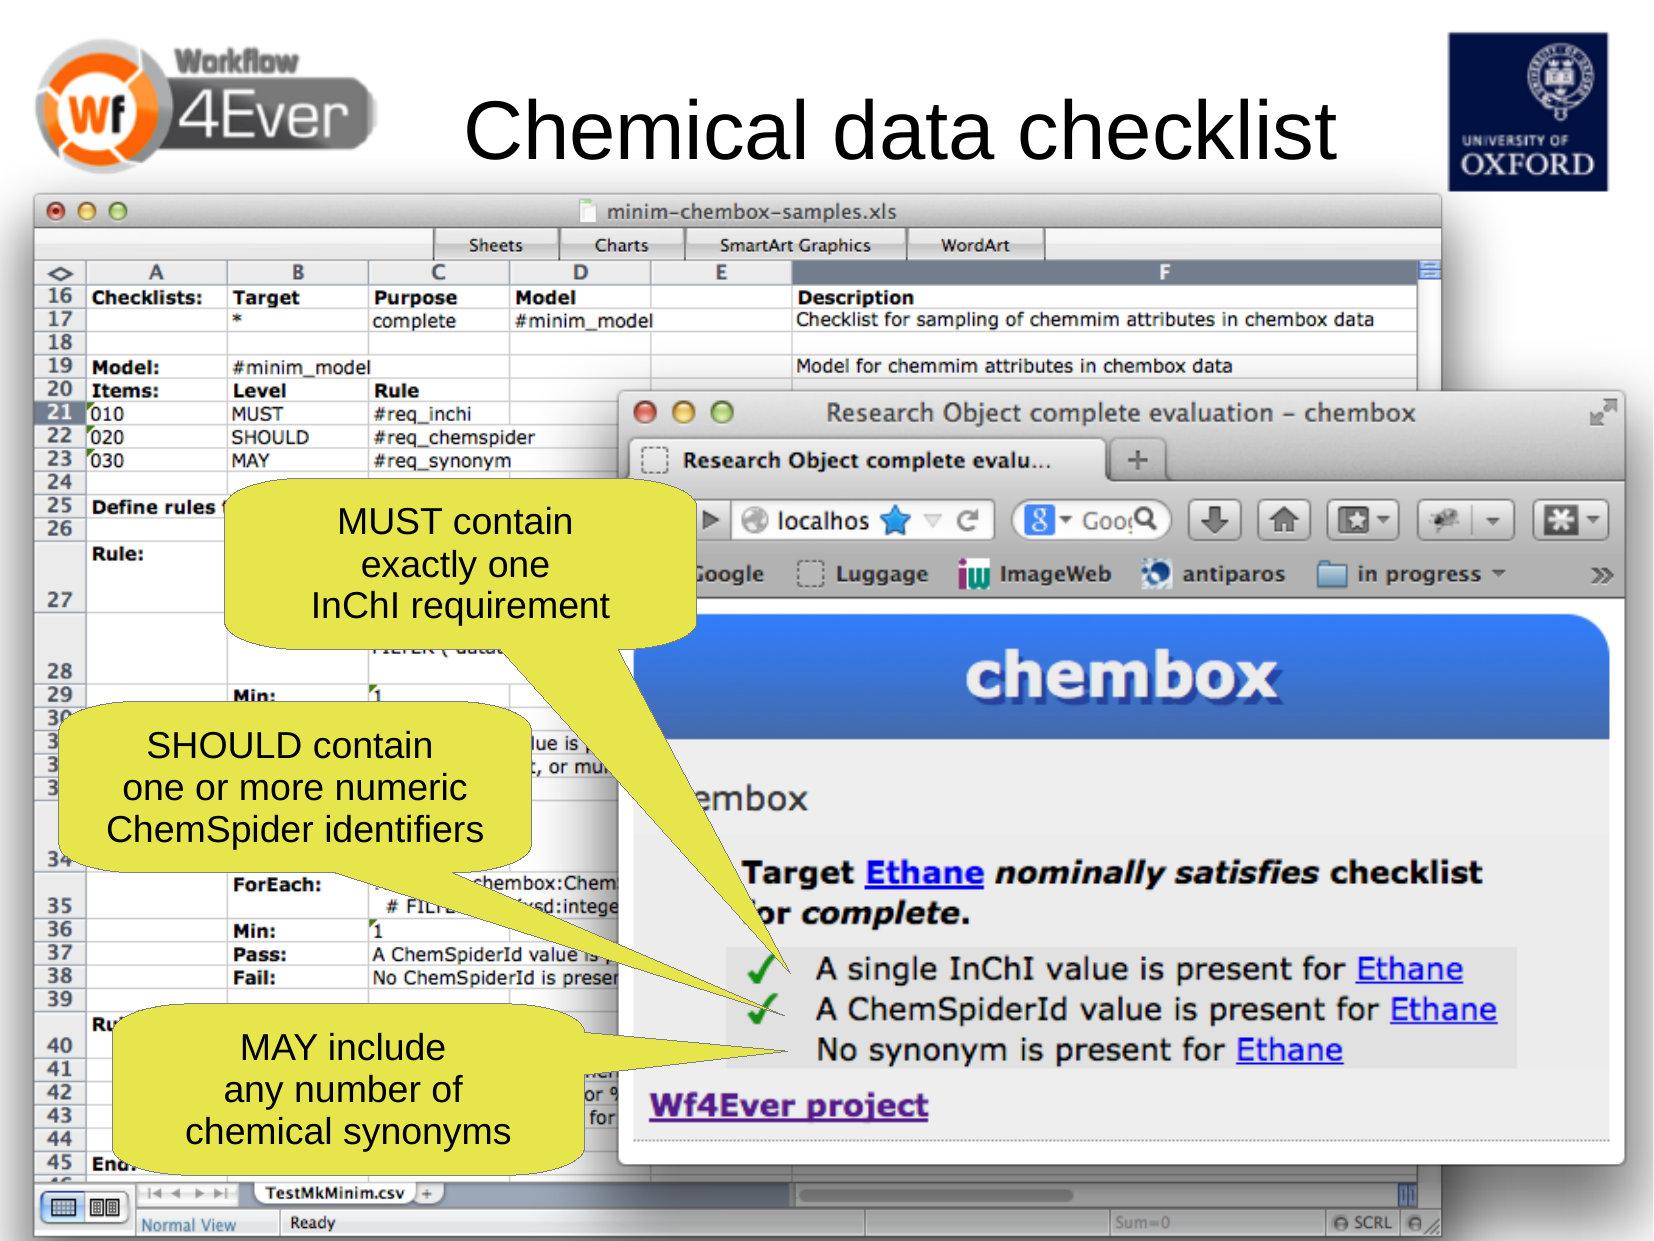

# Chemical data checklist
MUST contain
exactly one
InChI requirement
SHOULD contain
one or more numeric
ChemSpider identifiers
MAY include
any number of
chemical synonyms